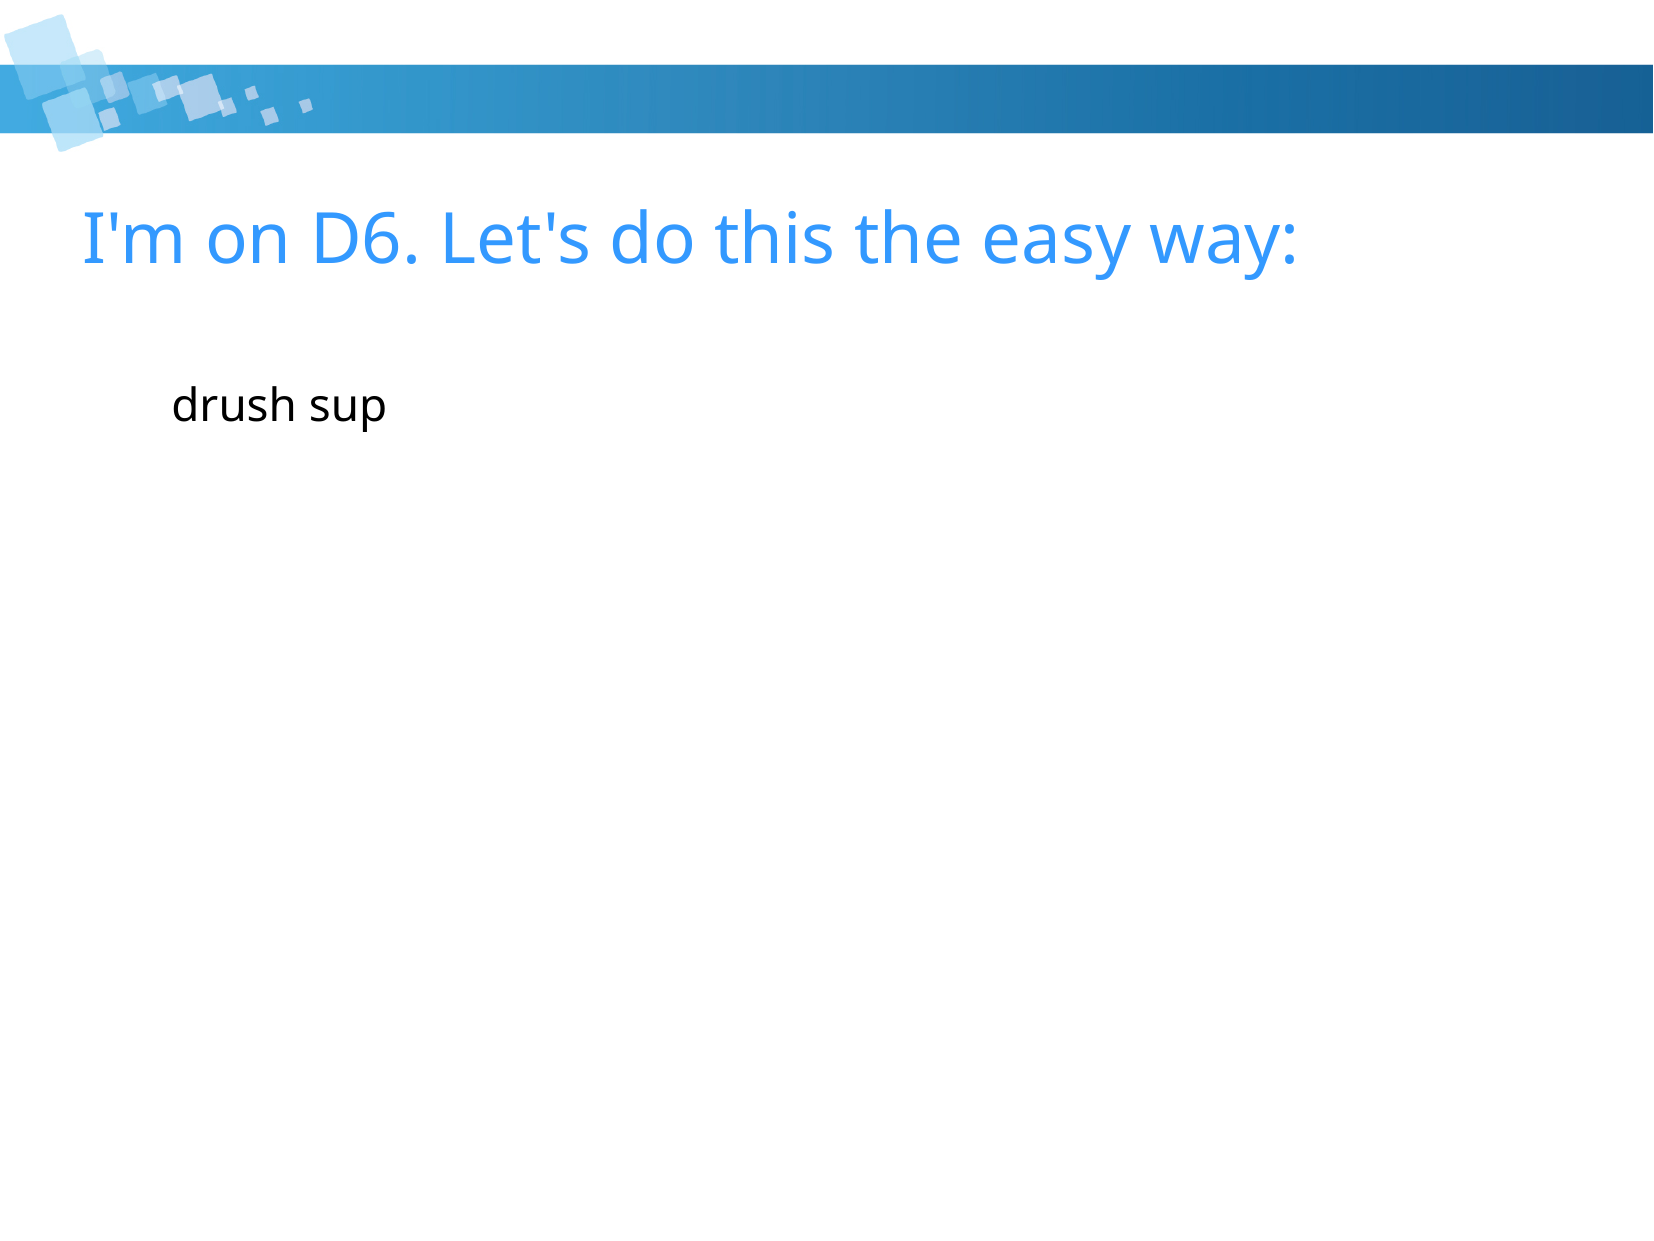

# I'm on D6. Let's do this the easy way:
drush sup